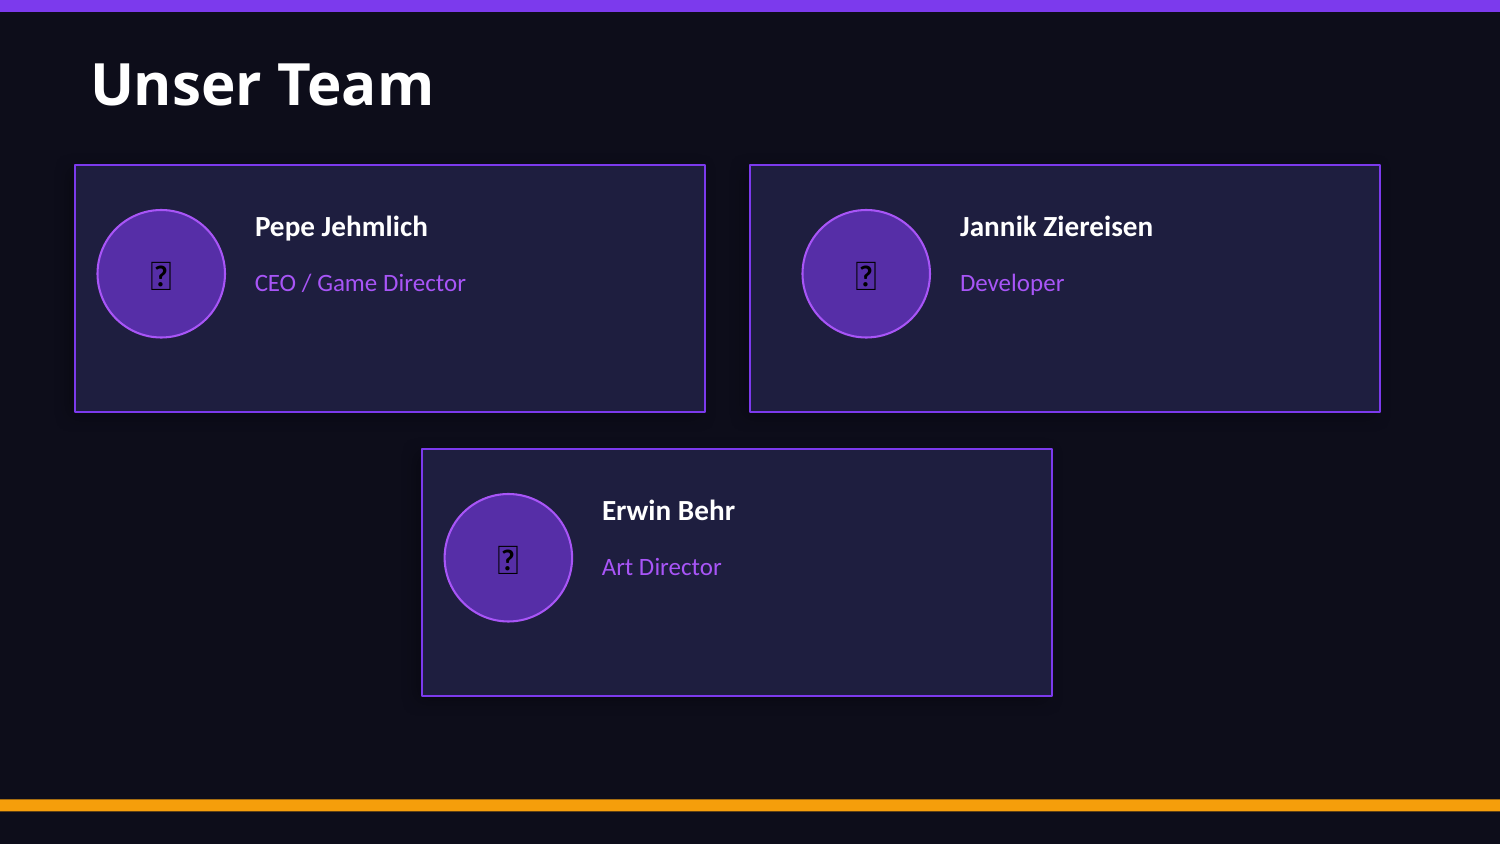

Unser Team
Pepe Jehmlich
Jannik Ziereisen
👤
👤
CEO / Game Director
Developer
Erwin Behr
👤
Art Director